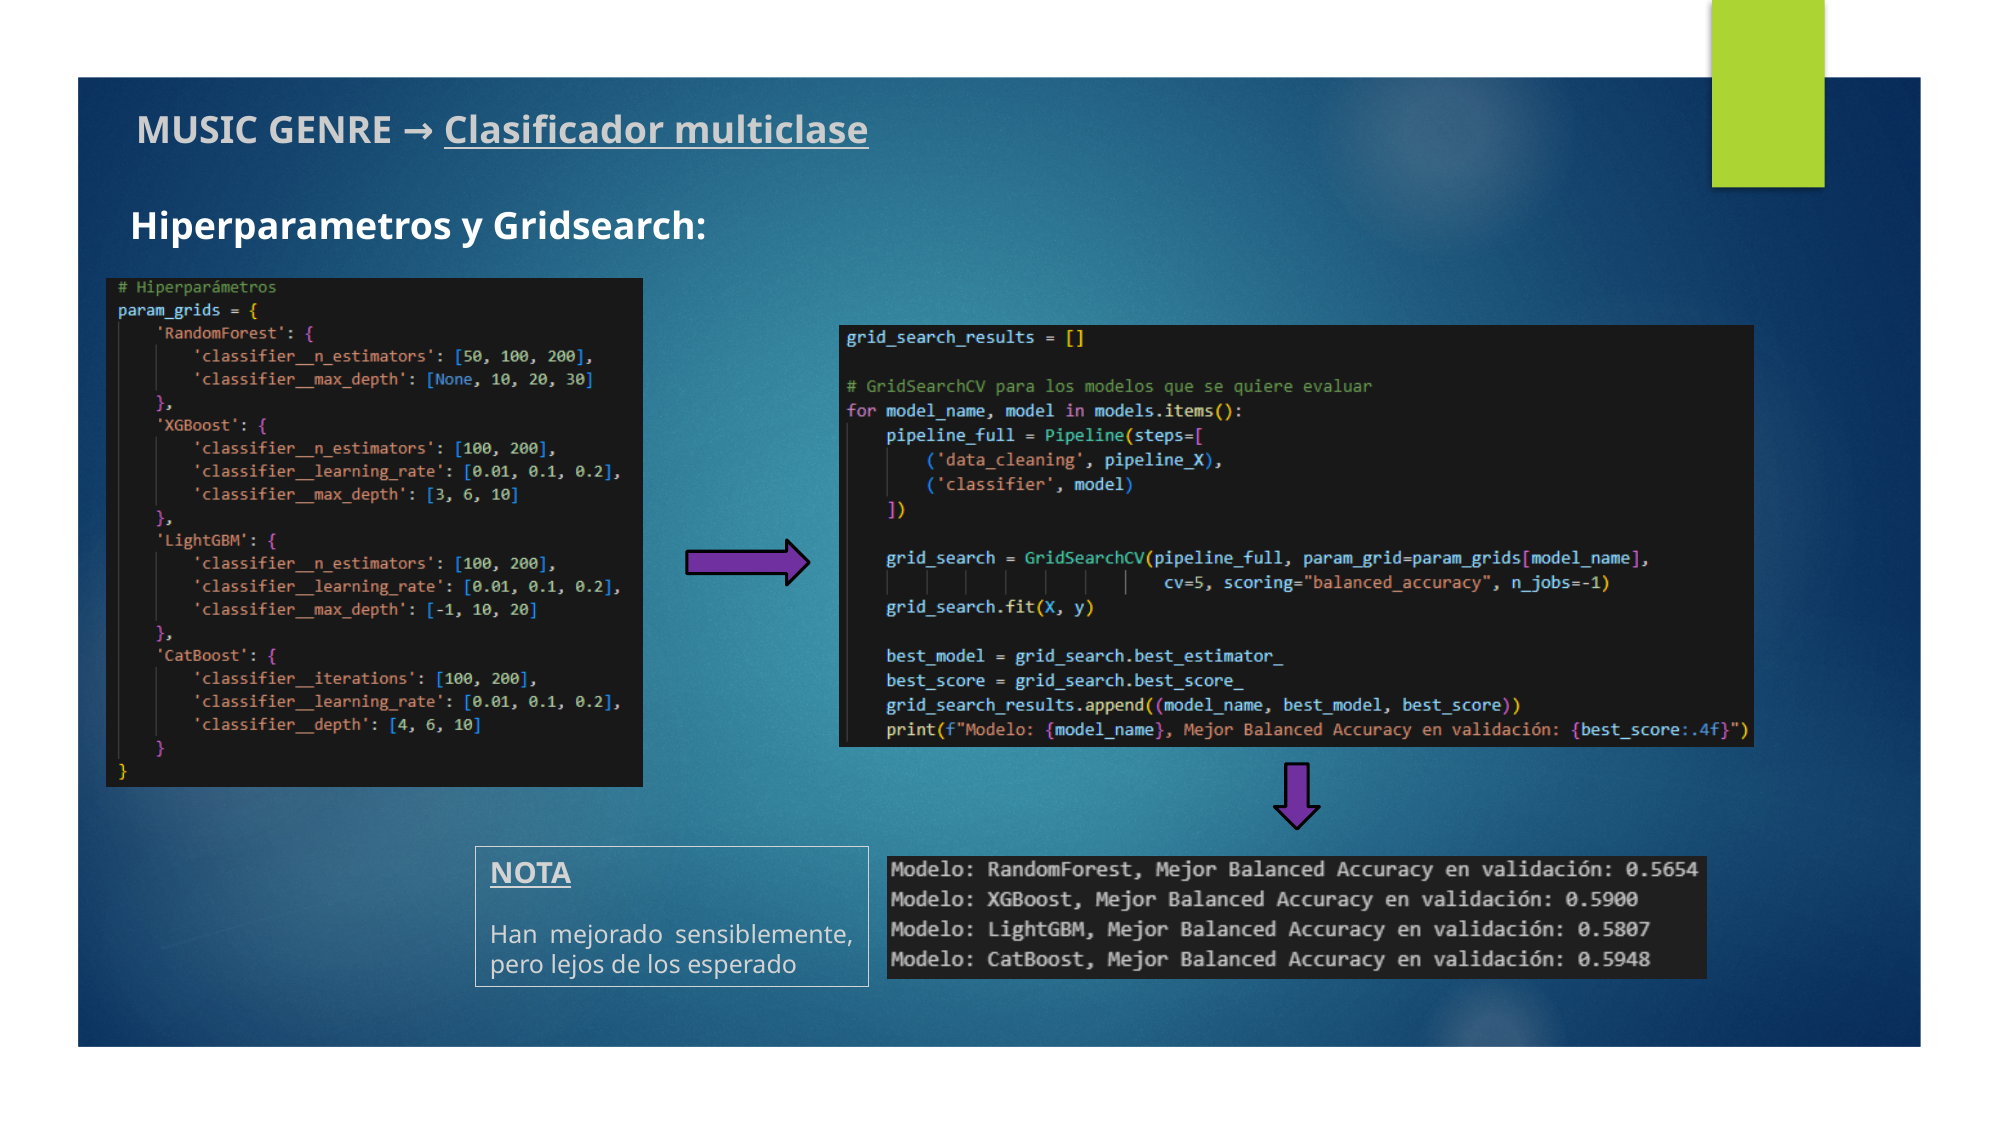

MUSIC GENRE → Clasificador multiclase
Hiperparametros y Gridsearch:
NOTA
Han mejorado sensiblemente, pero lejos de los esperado